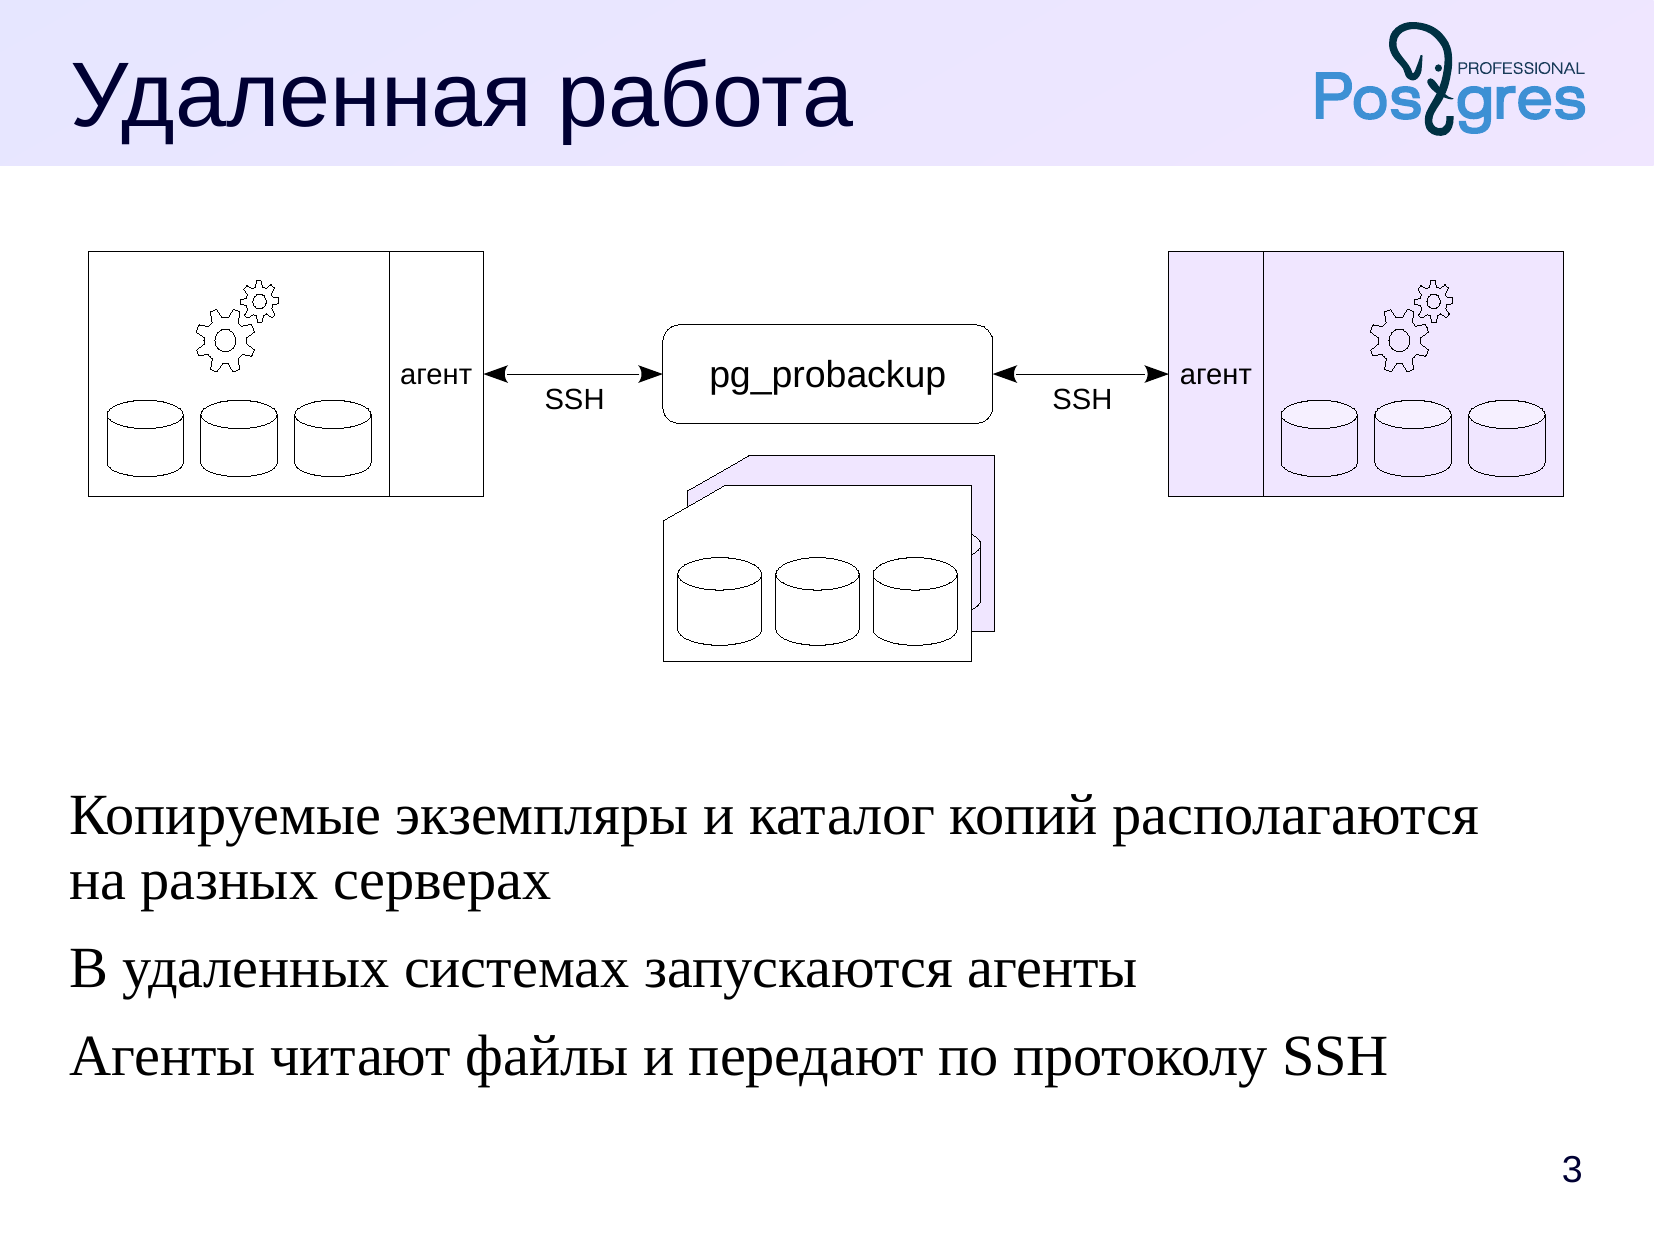

# Удаленная работа
агент
агент
pg_probackup
SSH
SSH
Копируемые экземпляры и каталог копий располагаются
на разных серверах
В удаленных системах запускаются агенты
Агенты читают файлы и передают по протоколу SSH